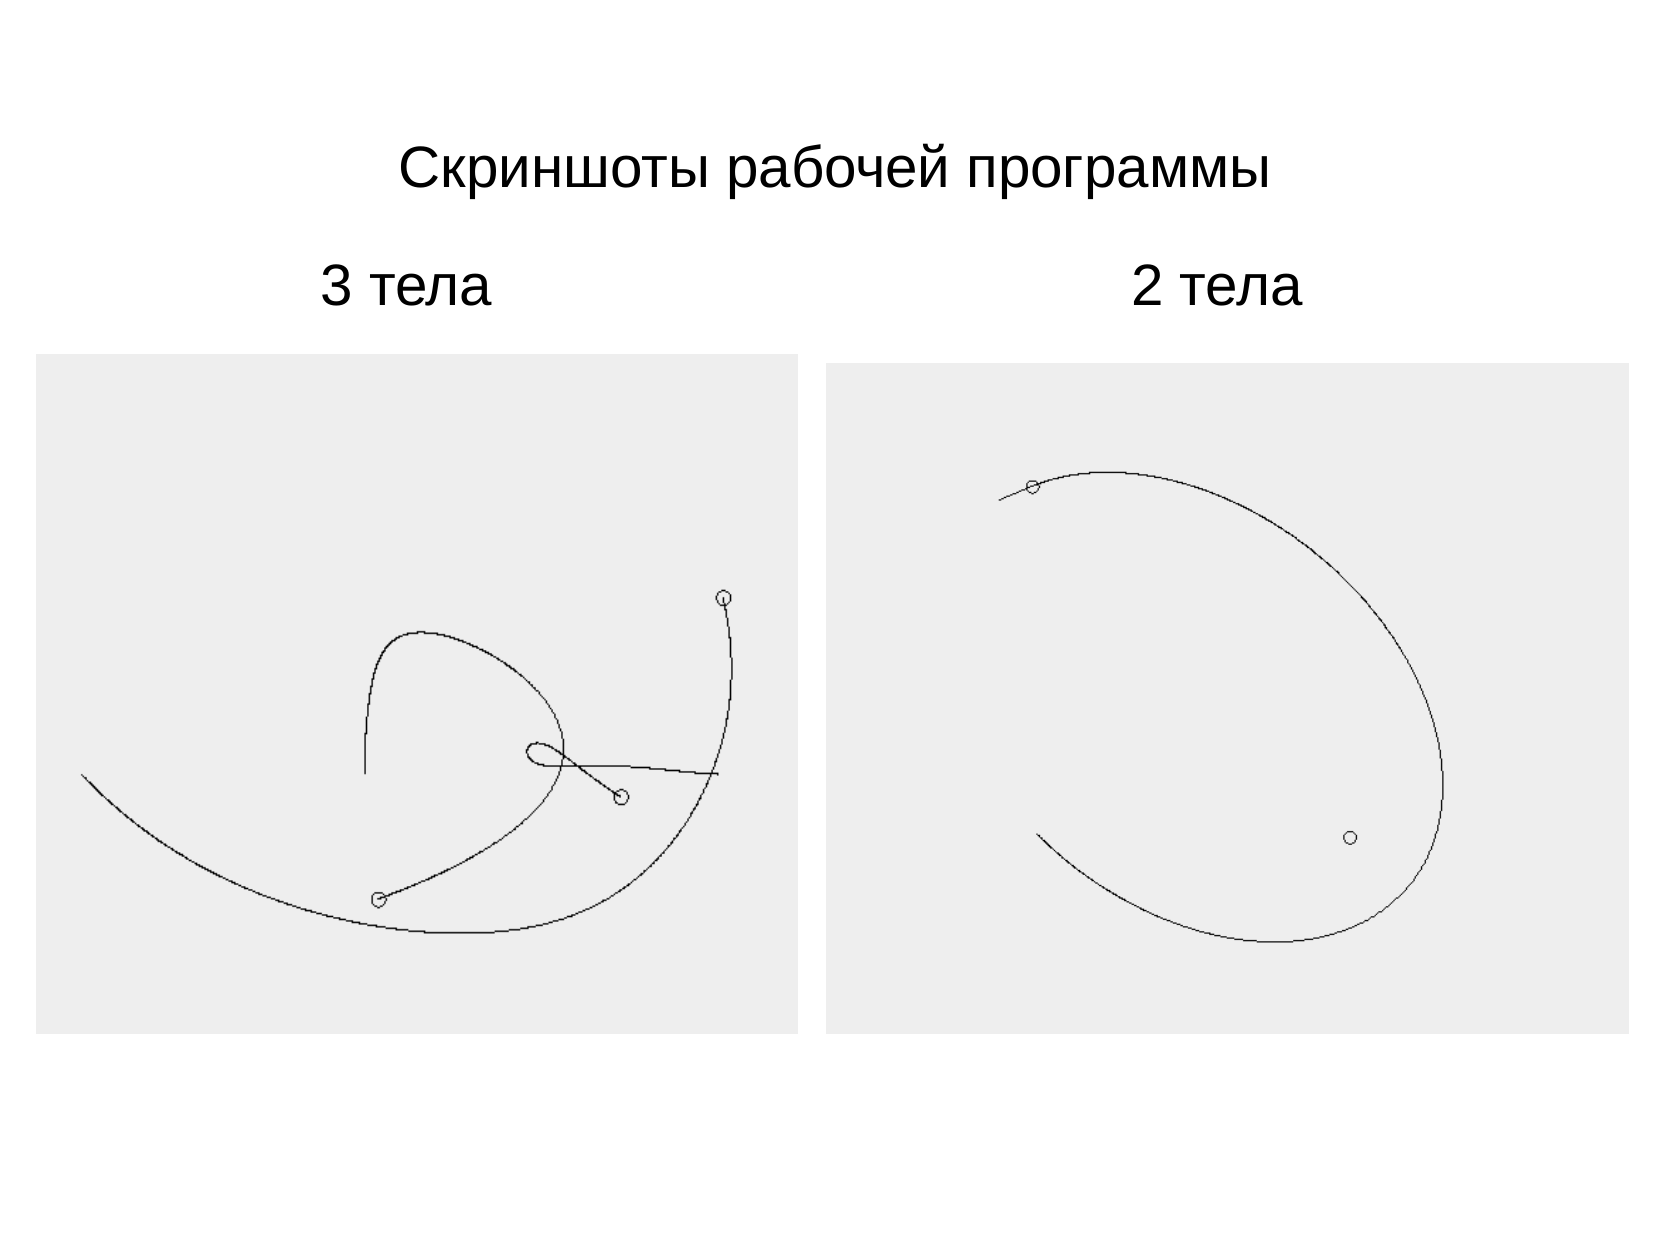

Скриншоты рабочей программы
3 тела
2 тела